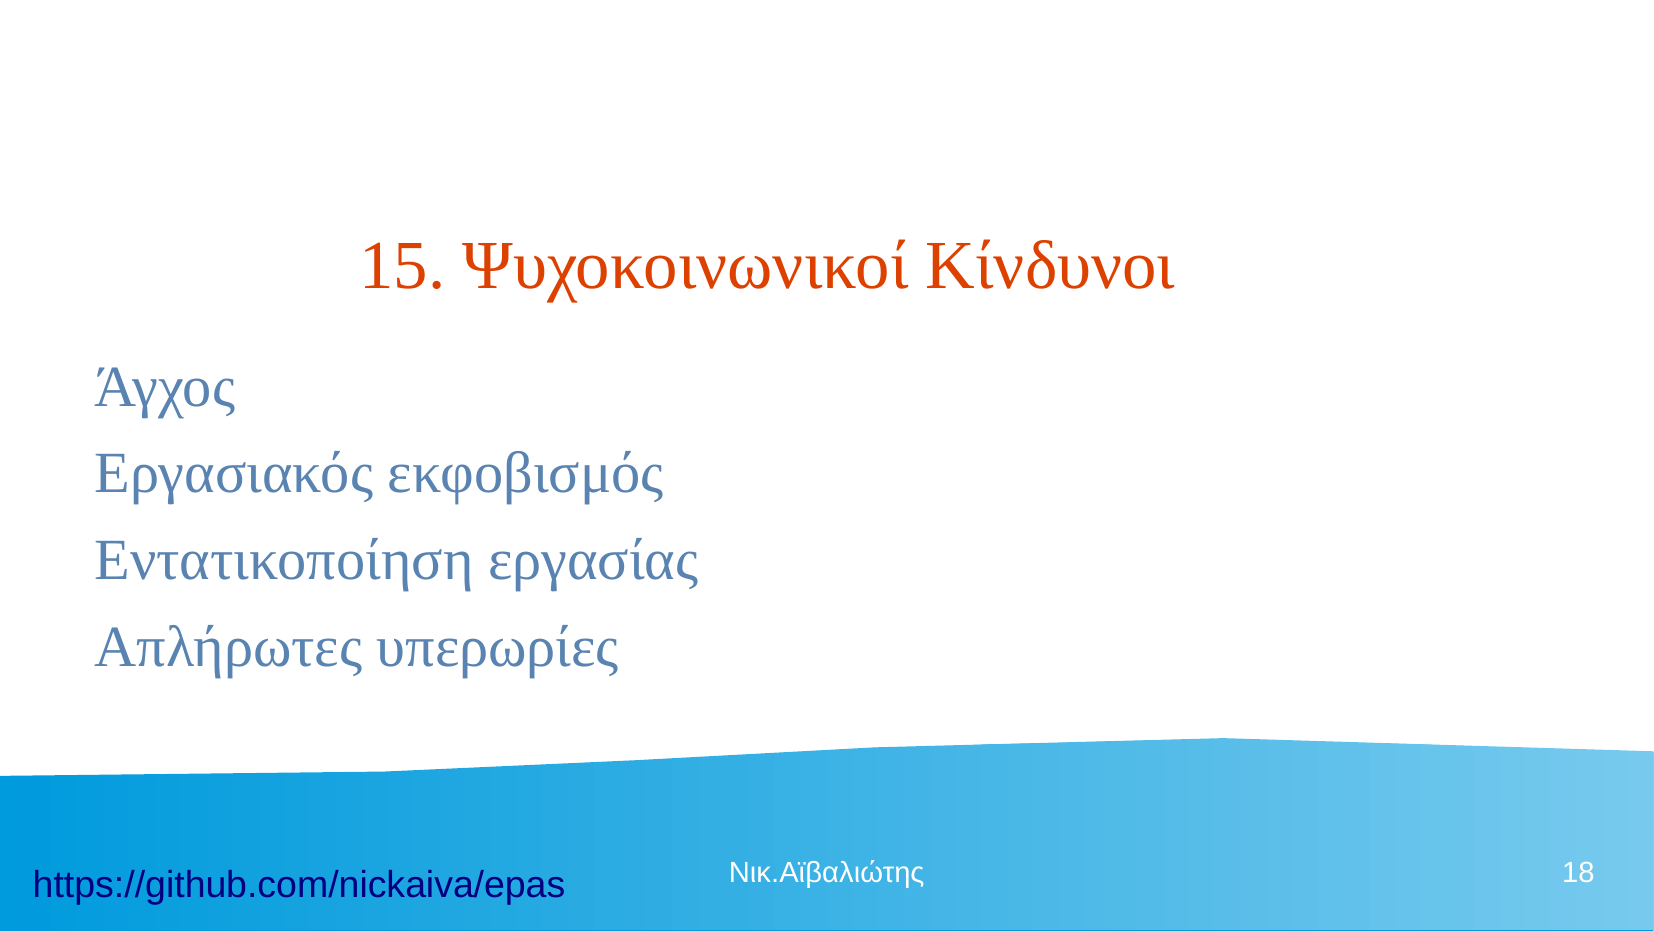

# 15. Ψυχοκοινωνικοί Κίνδυνοι
Άγχος
Εργασιακός εκφοβισμός
Εντατικοποίηση εργασίας
Απλήρωτες υπερωρίες
Νικ.Αϊβαλιώτης
18